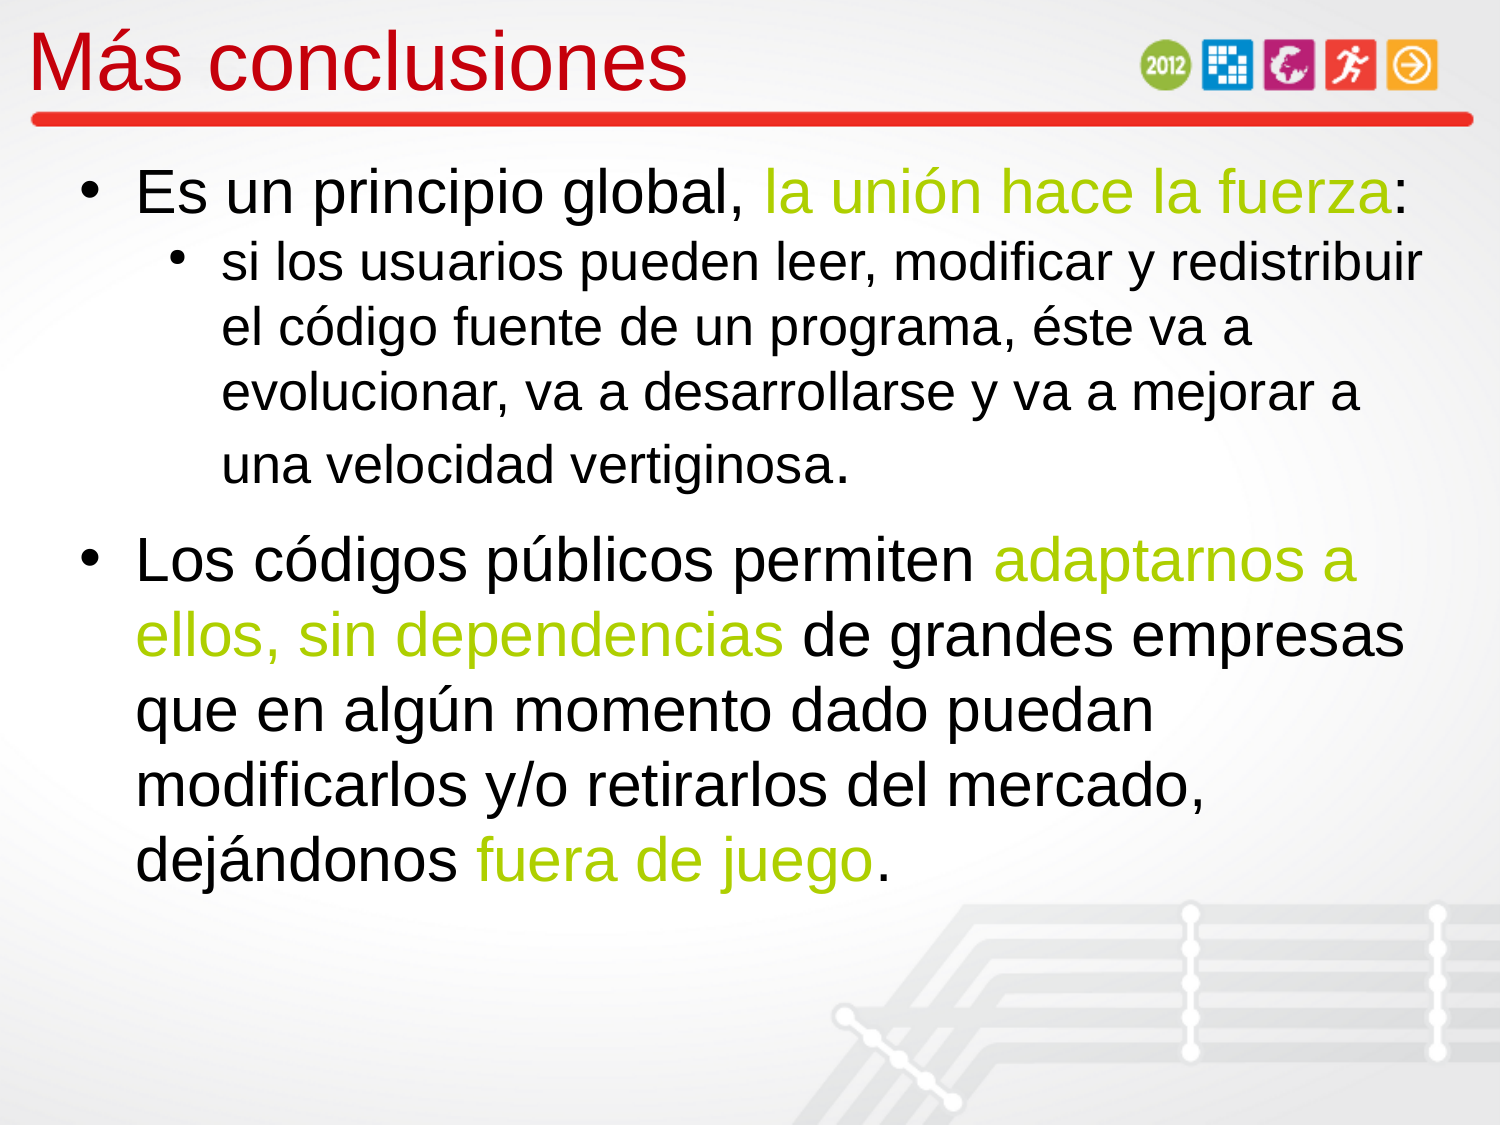

# Más conclusiones
Es un principio global, la unión hace la fuerza:
si los usuarios pueden leer, modificar y redistribuir el código fuente de un programa, éste va a evolucionar, va a desarrollarse y va a mejorar a una velocidad vertiginosa.
Los códigos públicos permiten adaptarnos a ellos, sin dependencias de grandes empresas que en algún momento dado puedan modificarlos y/o retirarlos del mercado, dejándonos fuera de juego.